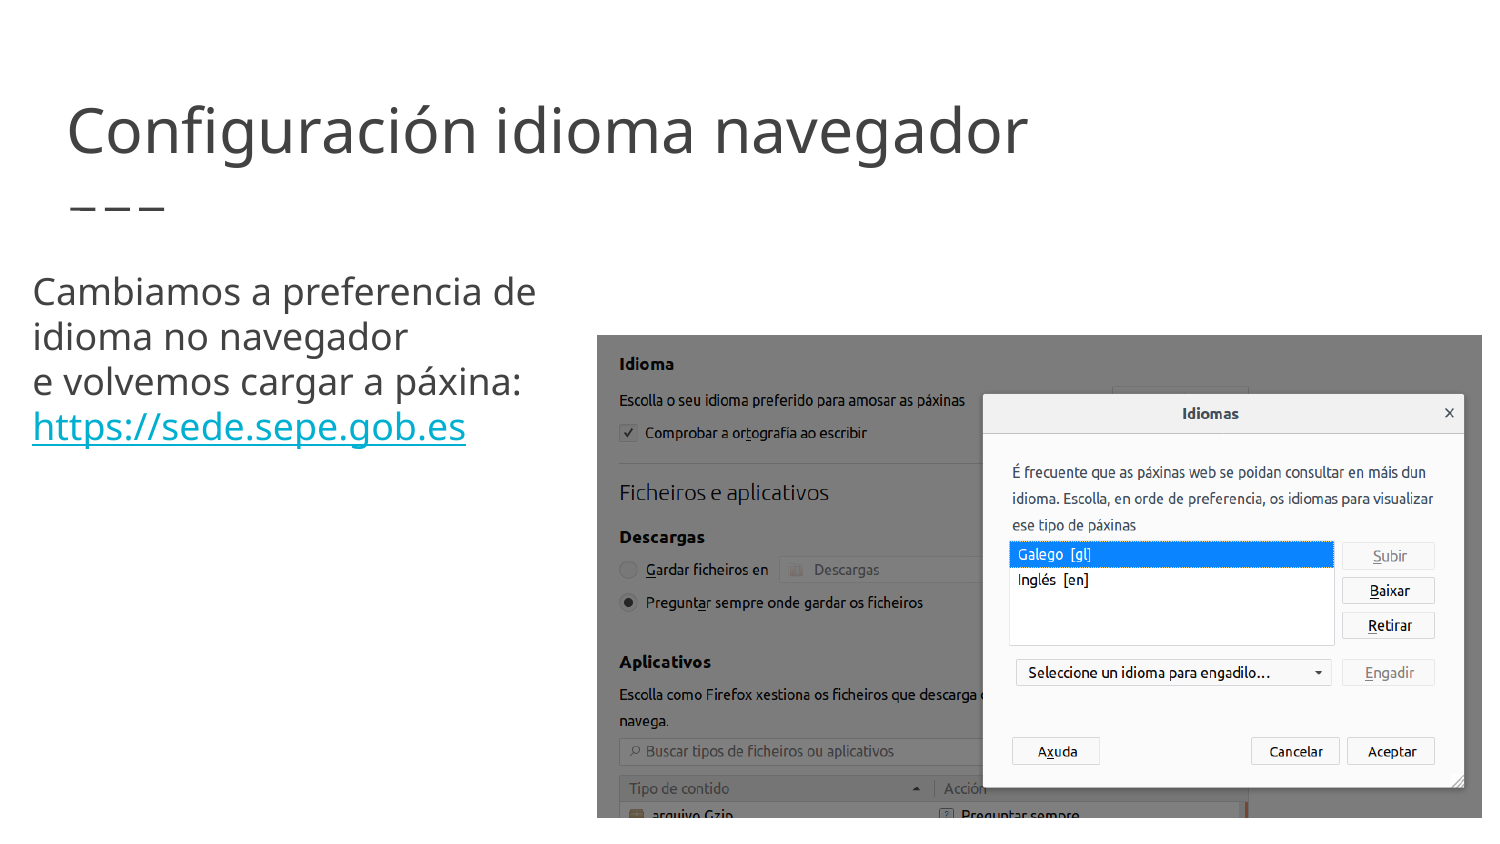

# Configuración idioma navegador
Cambiamos a preferencia de idioma no navegador
e volvemos cargar a páxina: https://sede.sepe.gob.es